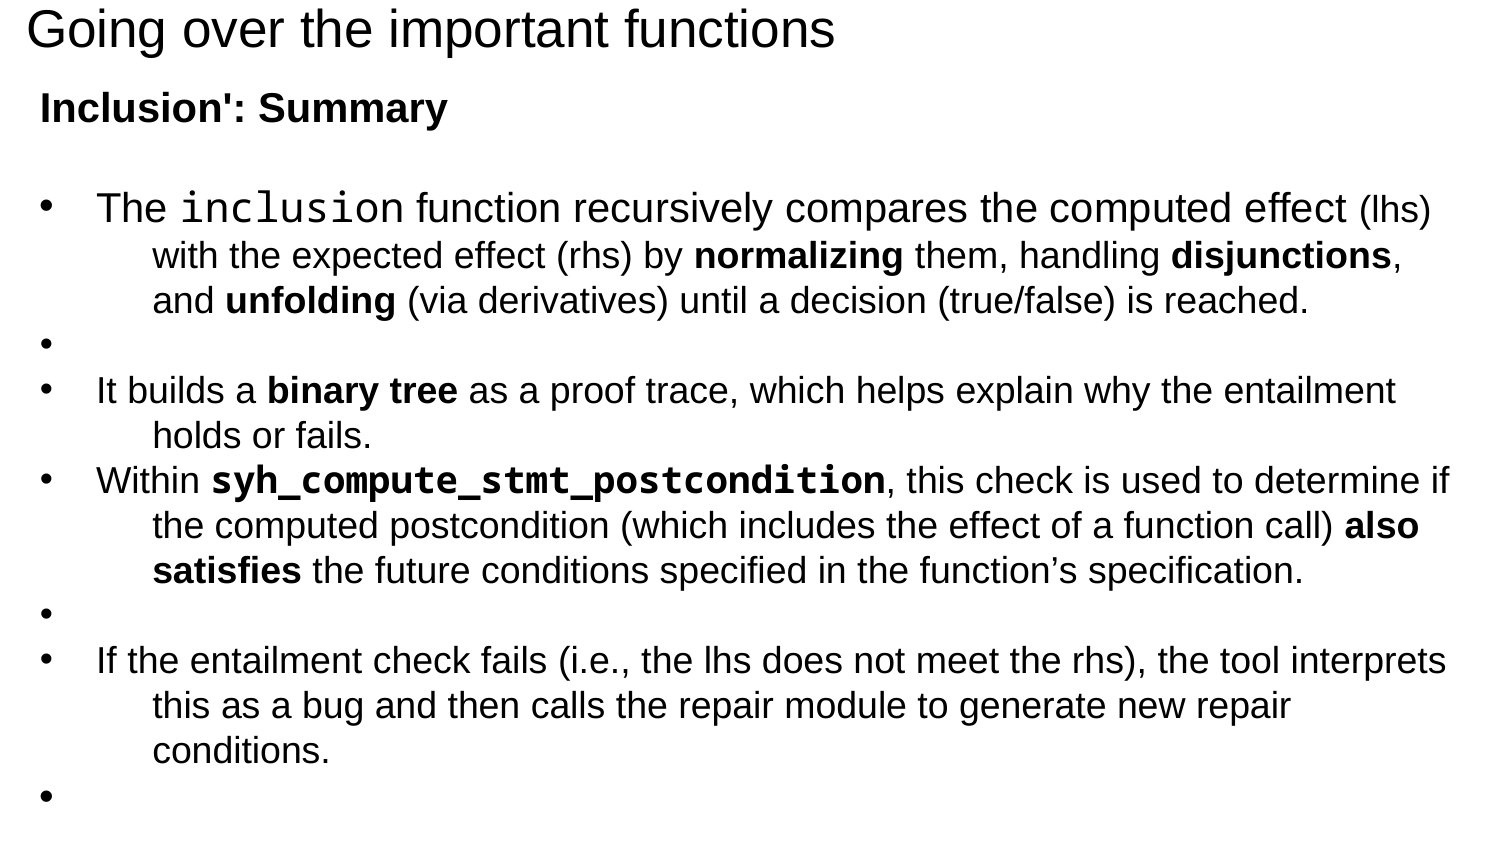

# Going over the important functions
Inclusion': Summary
The inclusion function recursively compares the computed effect (lhs) with the expected effect (rhs) by normalizing them, handling disjunctions, and unfolding (via derivatives) until a decision (true/false) is reached.
It builds a binary tree as a proof trace, which helps explain why the entailment holds or fails.
Within syh_compute_stmt_postcondition, this check is used to determine if the computed postcondition (which includes the effect of a function call) also satisfies the future conditions specified in the function’s specification.
If the entailment check fails (i.e., the lhs does not meet the rhs), the tool interprets this as a bug and then calls the repair module to generate new repair conditions.